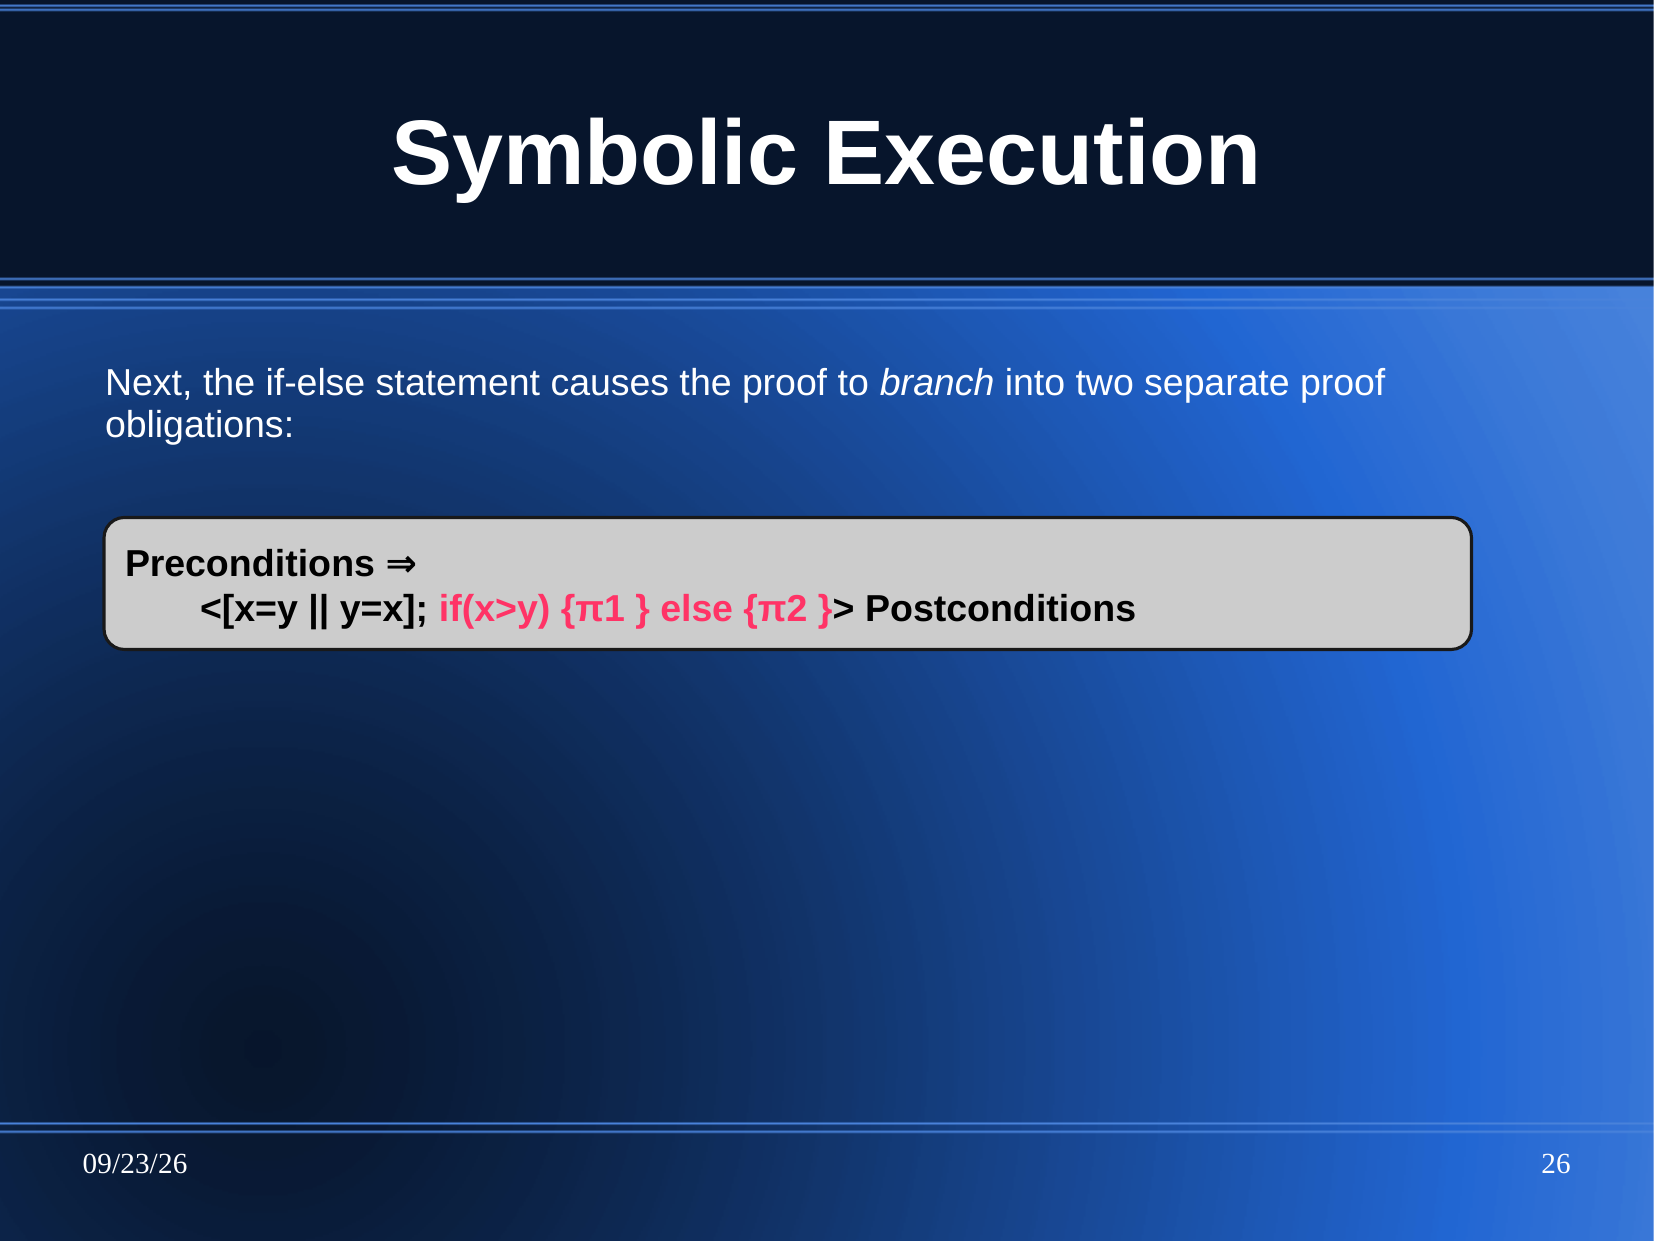

# Symbolic Execution
Next, the if-else statement causes the proof to branch into two separate proof obligations:
Preconditions ⇒
<[x=y || y=x]; if(x>y) {π1 } else {π2 }> Postconditions
26